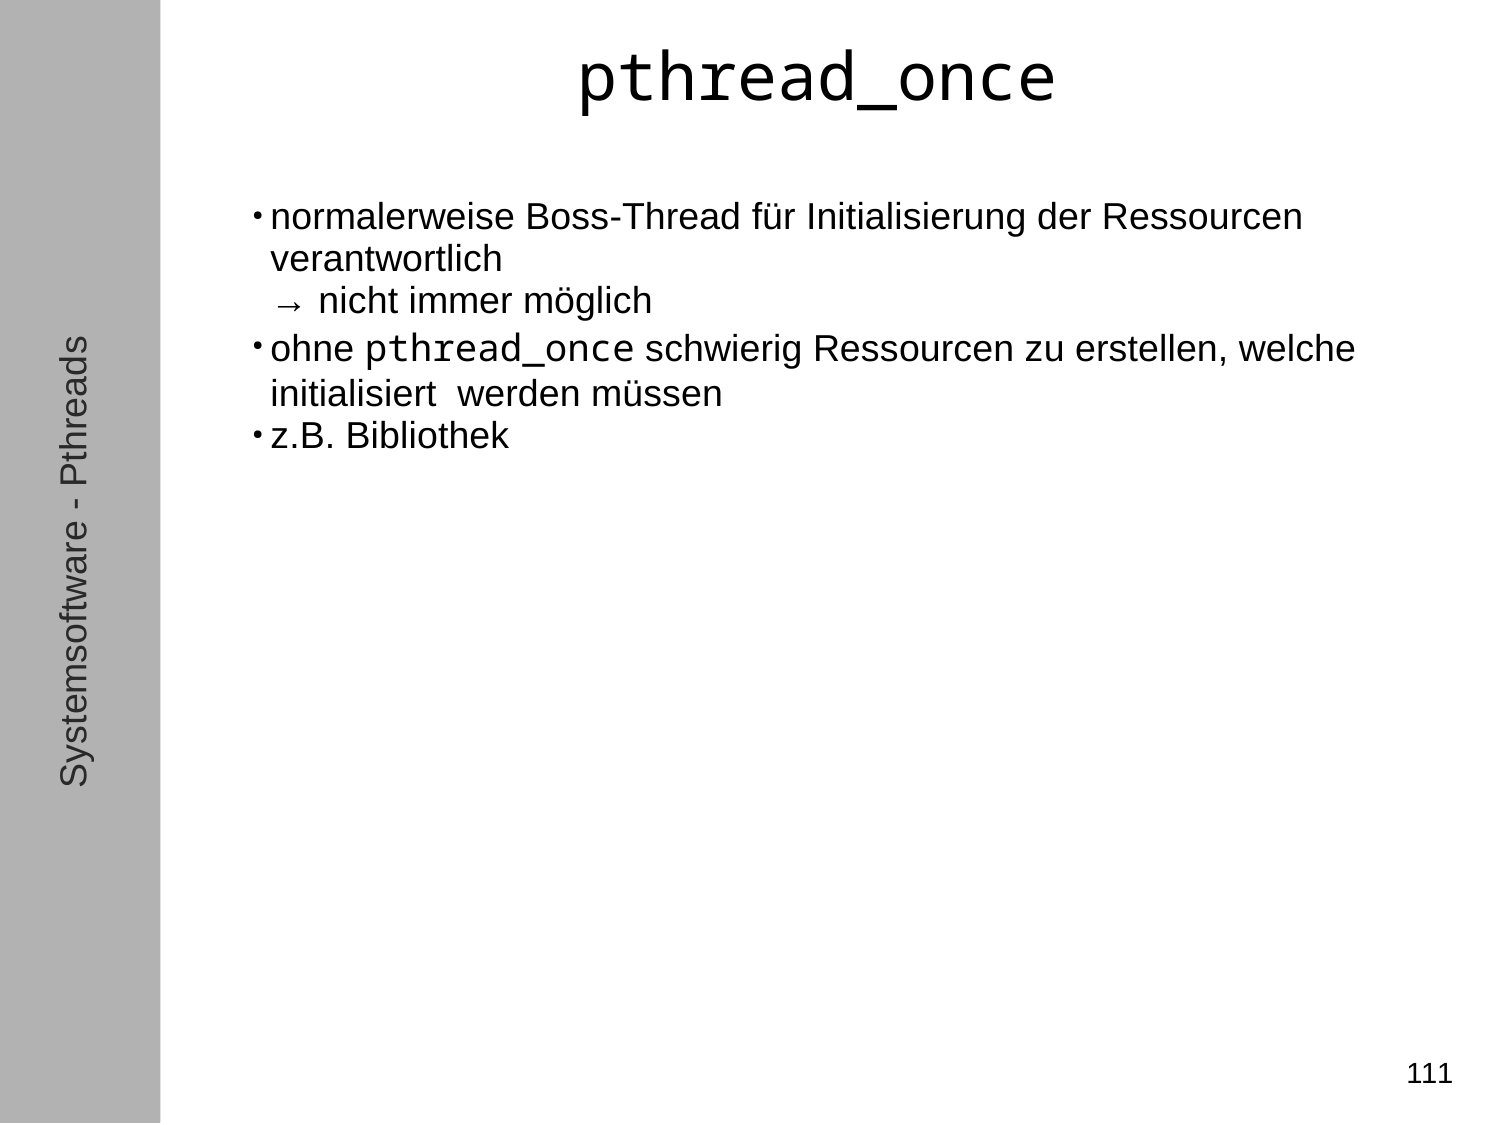

pthread_once
normalerweise Boss-Thread für Initialisierung der Ressourcen verantwortlich
→ nicht immer möglich
ohne pthread_once schwierig Ressourcen zu erstellen, welche initialisiert werden müssen
z.B. Bibliothek
Systemsoftware - Pthreads